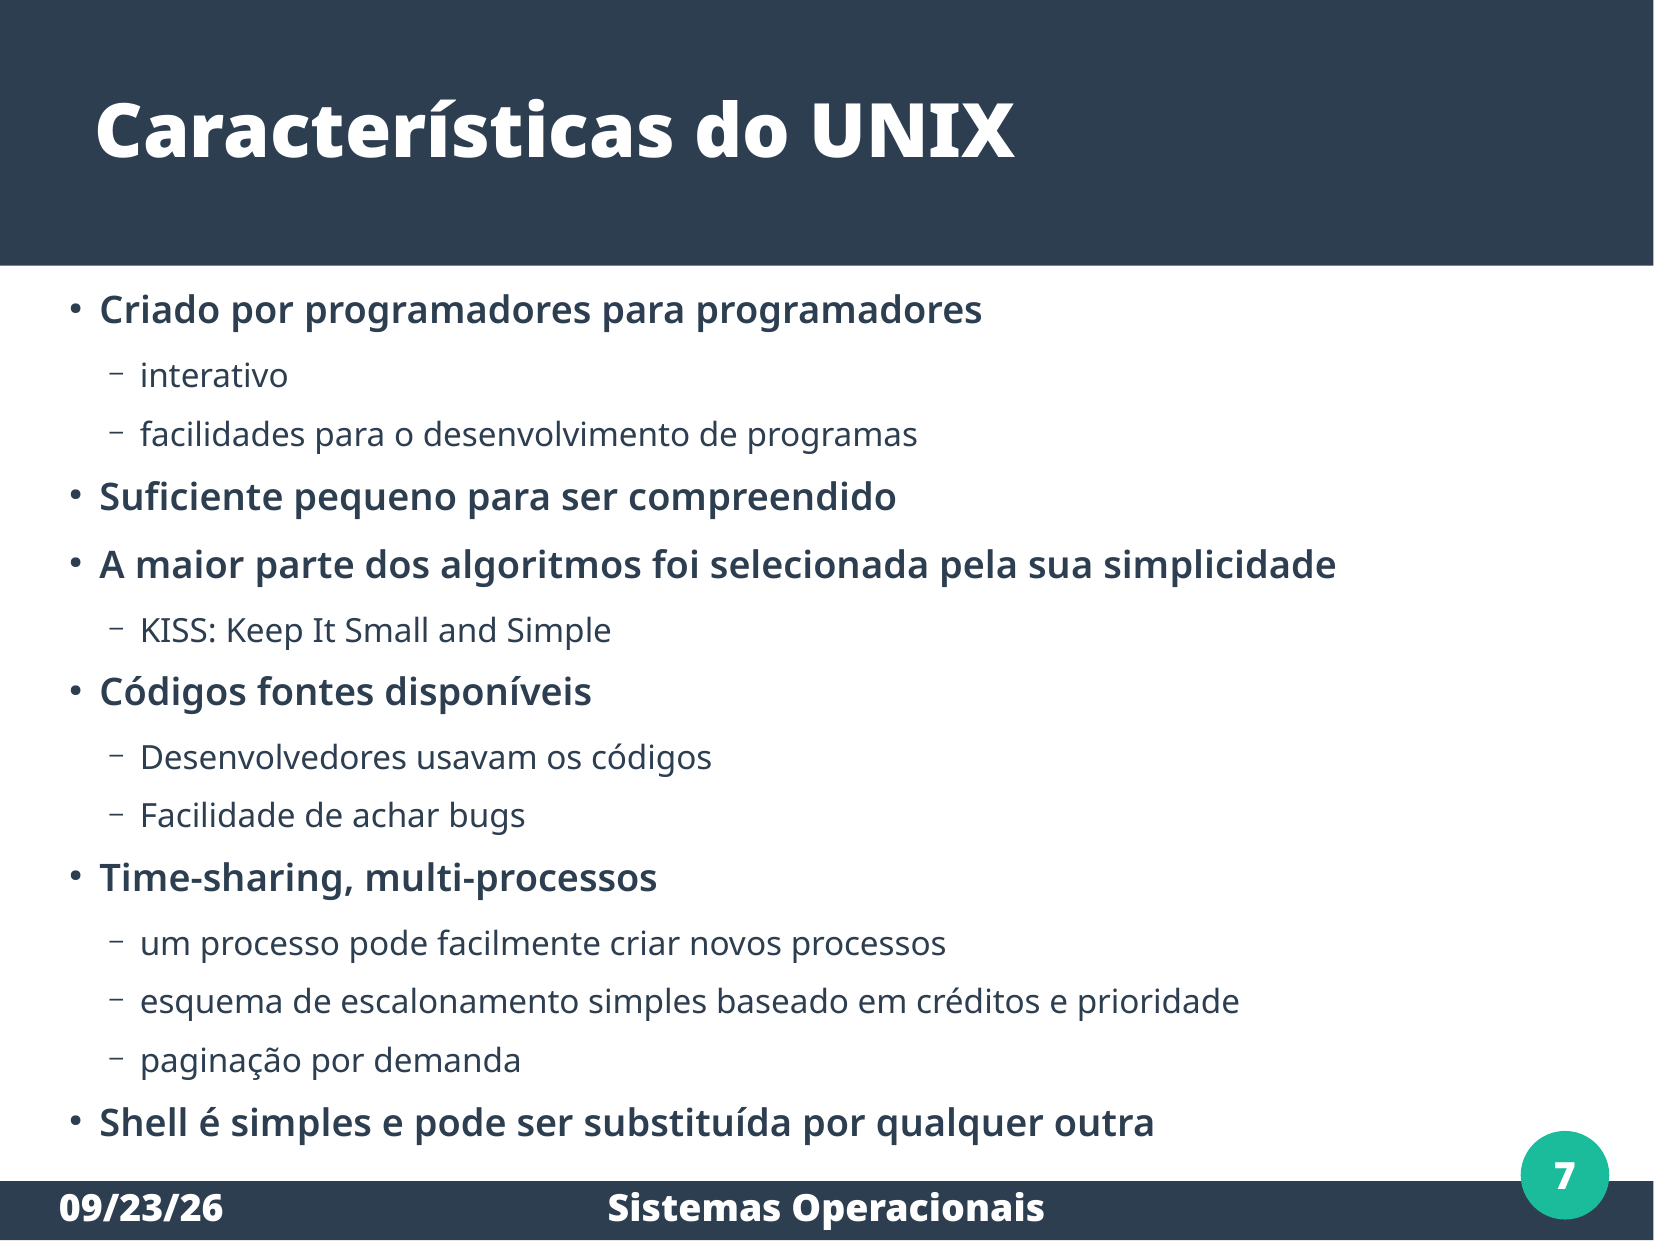

Características do UNIX
# Criado por programadores para programadores
interativo
facilidades para o desenvolvimento de programas
Suficiente pequeno para ser compreendido
A maior parte dos algoritmos foi selecionada pela sua simplicidade
KISS: Keep It Small and Simple
Códigos fontes disponíveis
Desenvolvedores usavam os códigos
Facilidade de achar bugs
Time-sharing, multi-processos
um processo pode facilmente criar novos processos
esquema de escalonamento simples baseado em créditos e prioridade
paginação por demanda
Shell é simples e pode ser substituída por qualquer outra
7
Sistemas Operacionais